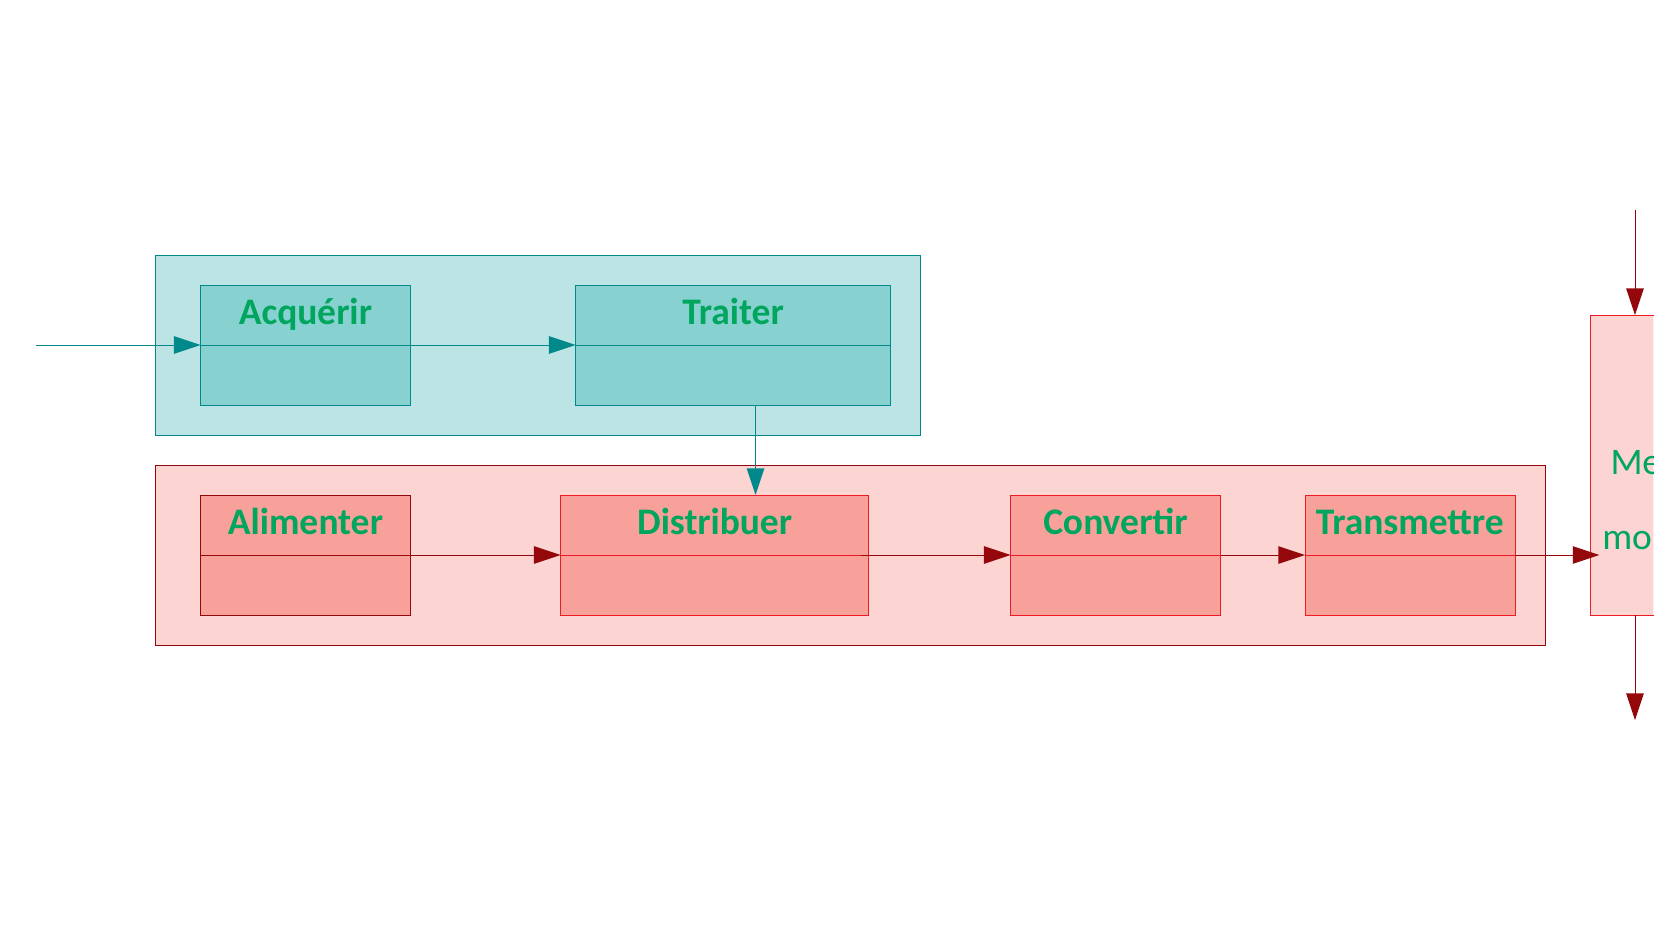

Acquérir
Traiter
AGIR
Mettre l’air
en
mouvement
Alimenter
Distribuer
Convertir
Transmettre